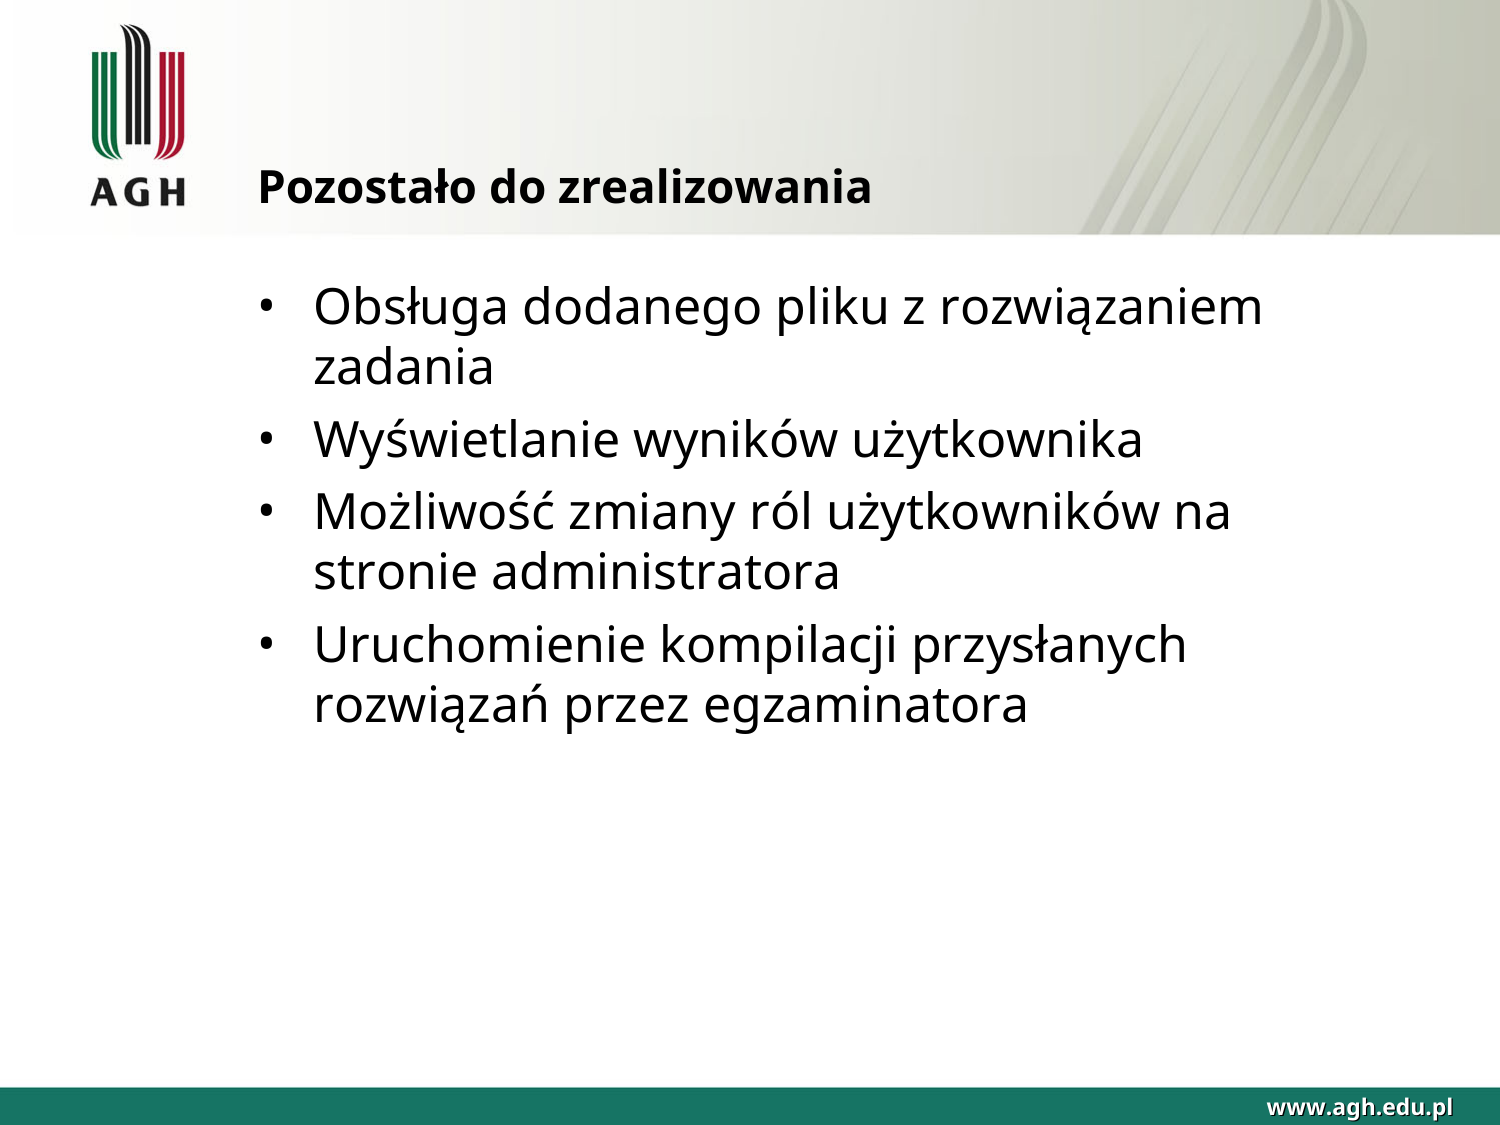

# Pozostało do zrealizowania
Obsługa dodanego pliku z rozwiązaniem zadania
Wyświetlanie wyników użytkownika
Możliwość zmiany ról użytkowników na stronie administratora
Uruchomienie kompilacji przysłanych rozwiązań przez egzaminatora
www.agh.edu.pl